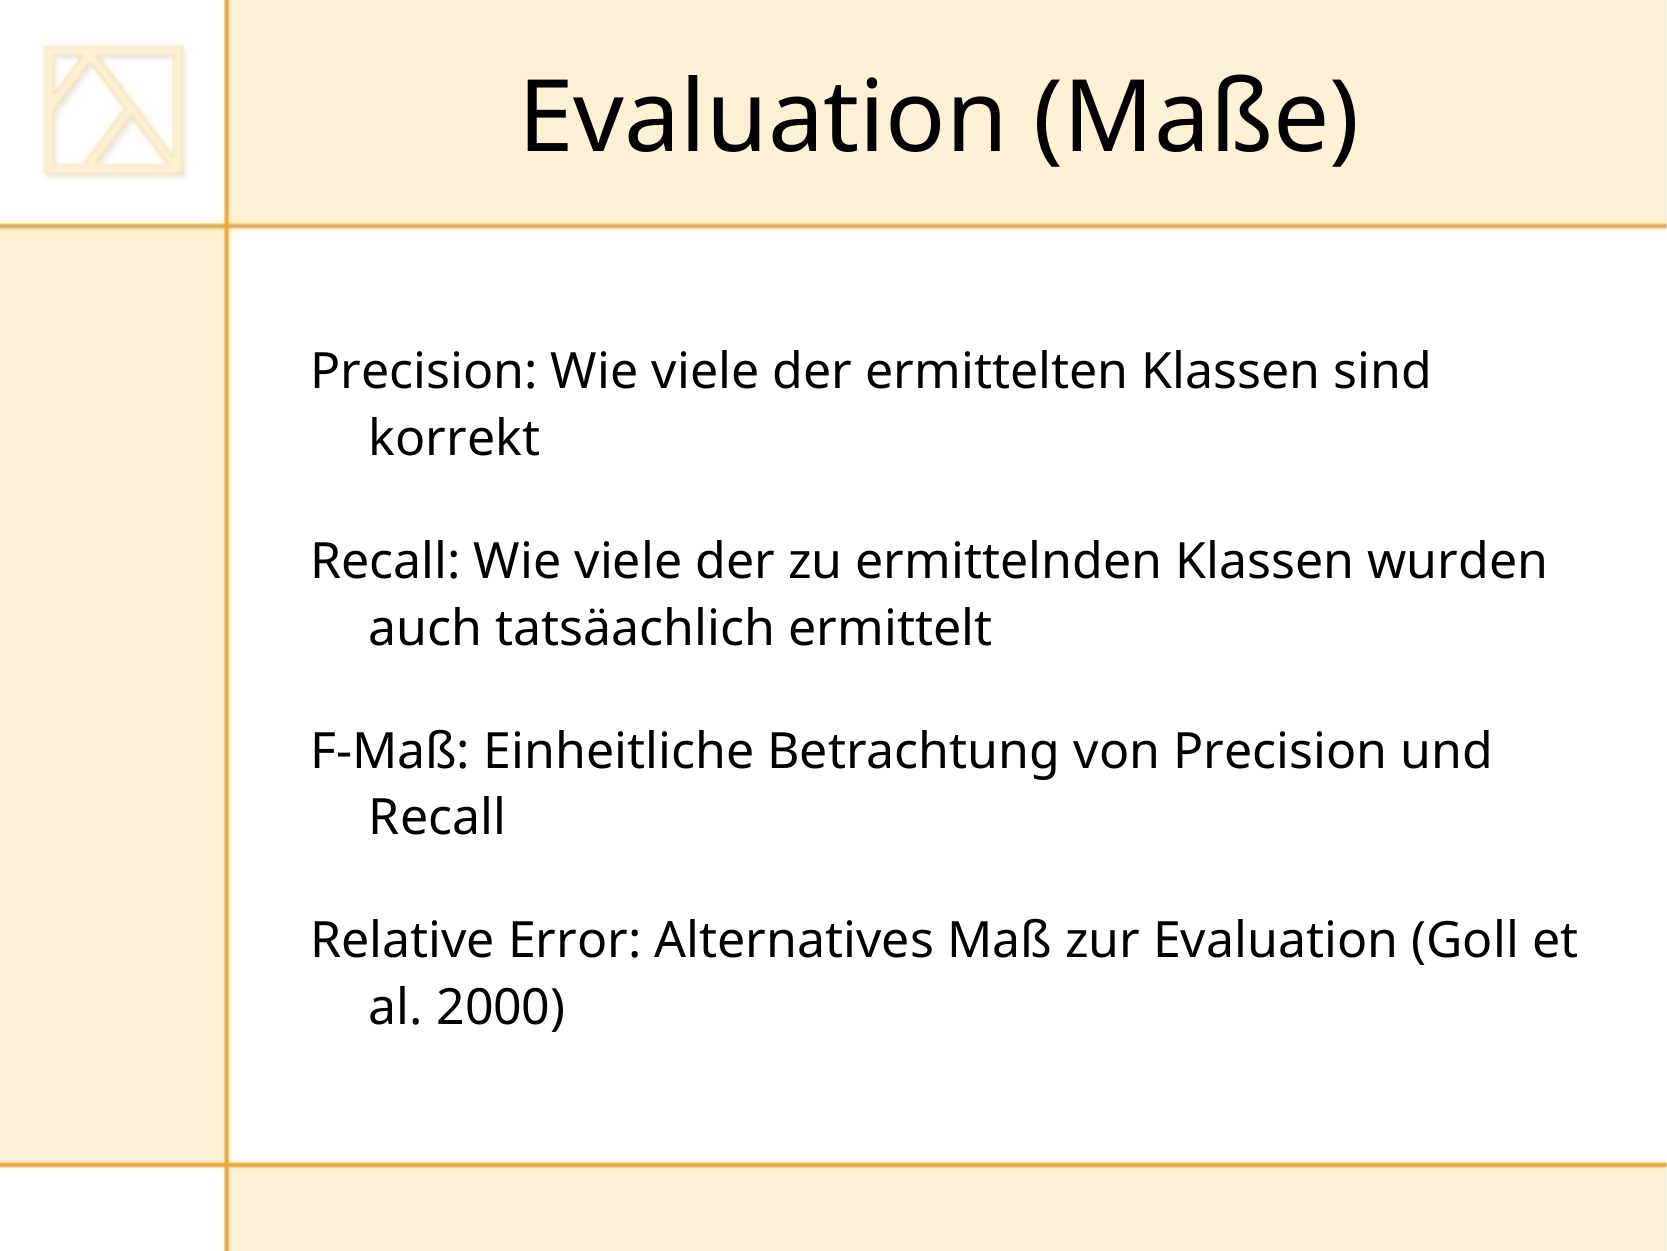

# Evaluation (Maße)
Precision: Wie viele der ermittelten Klassen sind korrekt
Recall: Wie viele der zu ermittelnden Klassen wurden auch tatsäachlich ermittelt
F-Maß: Einheitliche Betrachtung von Precision und Recall
Relative Error: Alternatives Maß zur Evaluation (Goll et al. 2000)